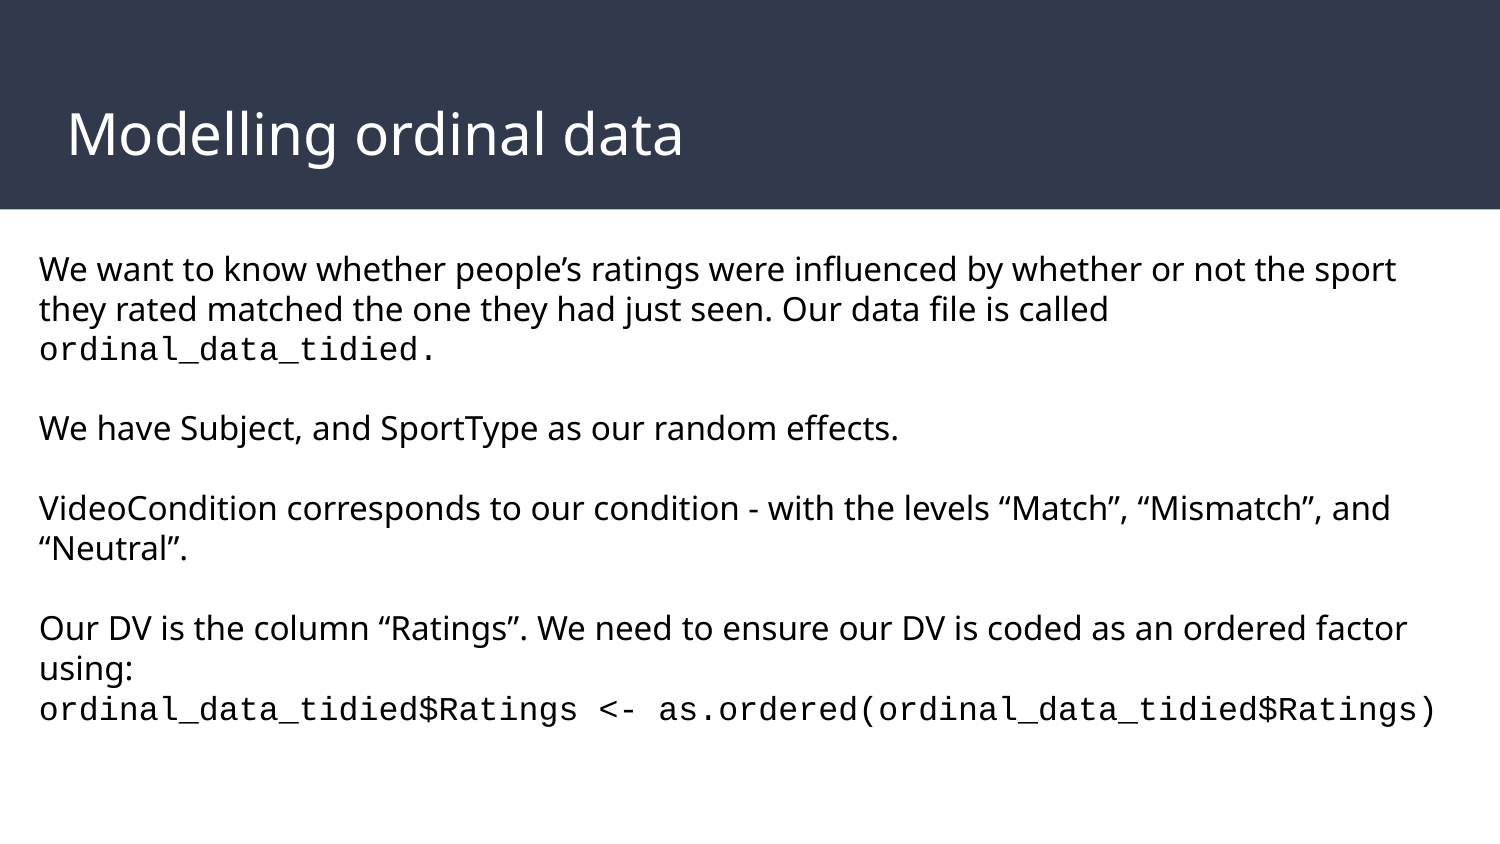

# Modelling ordinal data
We want to know whether people’s ratings were influenced by whether or not the sport they rated matched the one they had just seen. Our data file is called ordinal_data_tidied.
We have Subject, and SportType as our random effects.
VideoCondition corresponds to our condition - with the levels “Match”, “Mismatch”, and “Neutral”.
Our DV is the column “Ratings”. We need to ensure our DV is coded as an ordered factor using:
ordinal_data_tidied$Ratings <- as.ordered(ordinal_data_tidied$Ratings)